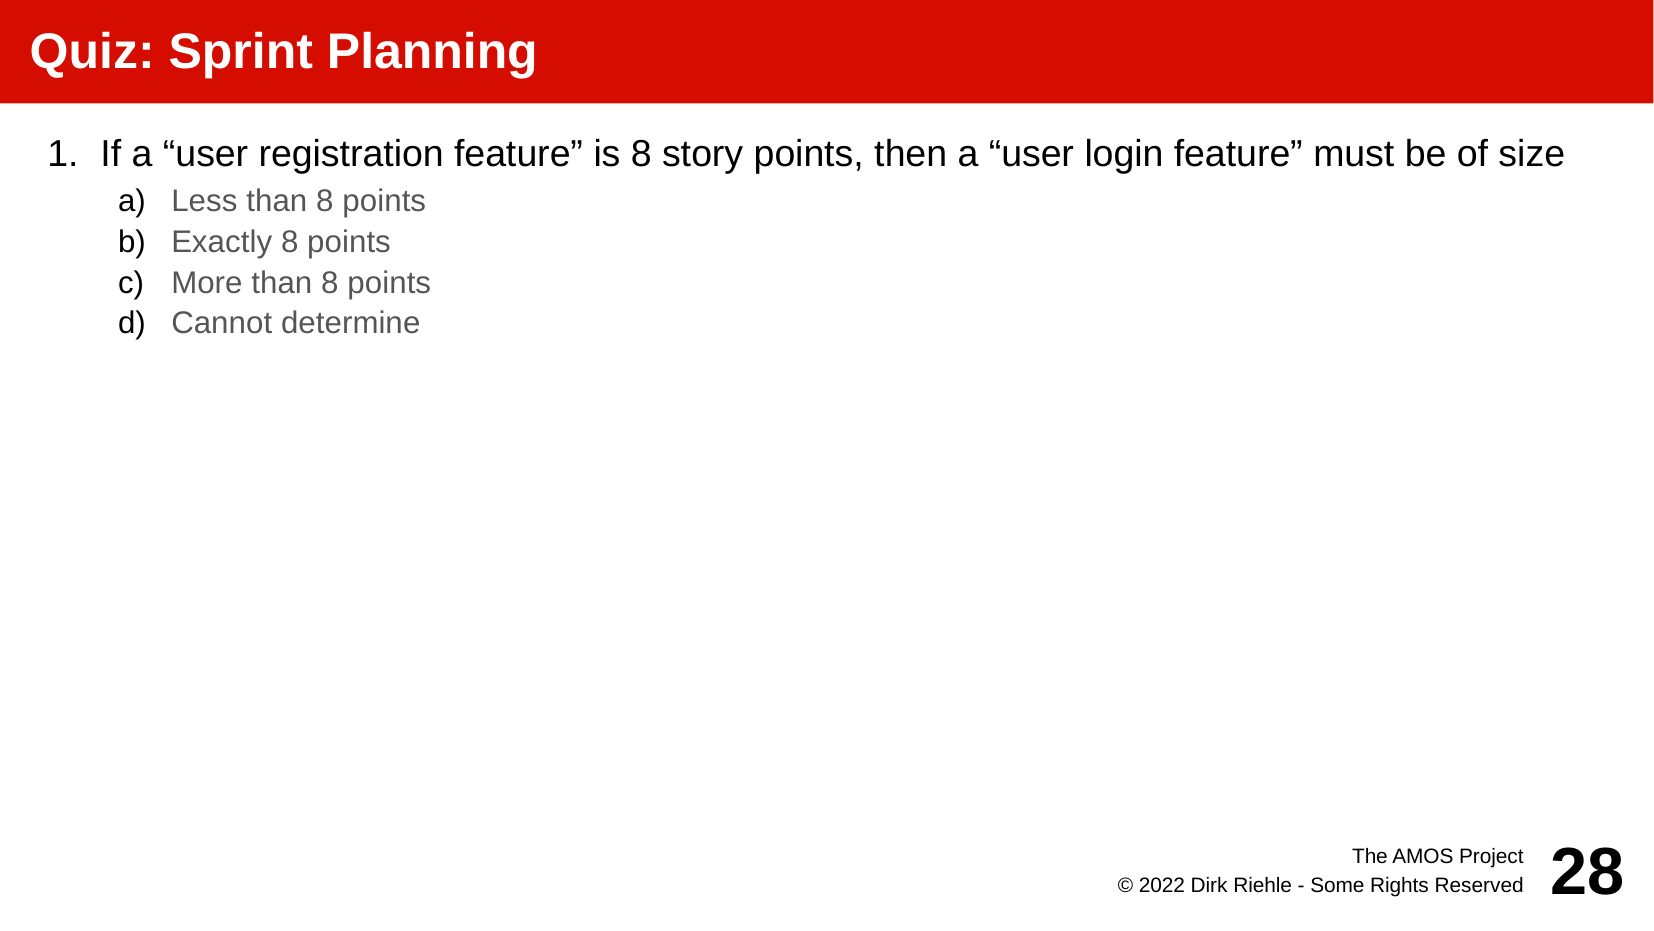

# Quiz: Sprint Planning
If a “user registration feature” is 8 story points, then a “user login feature” must be of size
Less than 8 points
Exactly 8 points
More than 8 points
Cannot determine
The AMOS Project
28
© 2022 Dirk Riehle - Some Rights Reserved